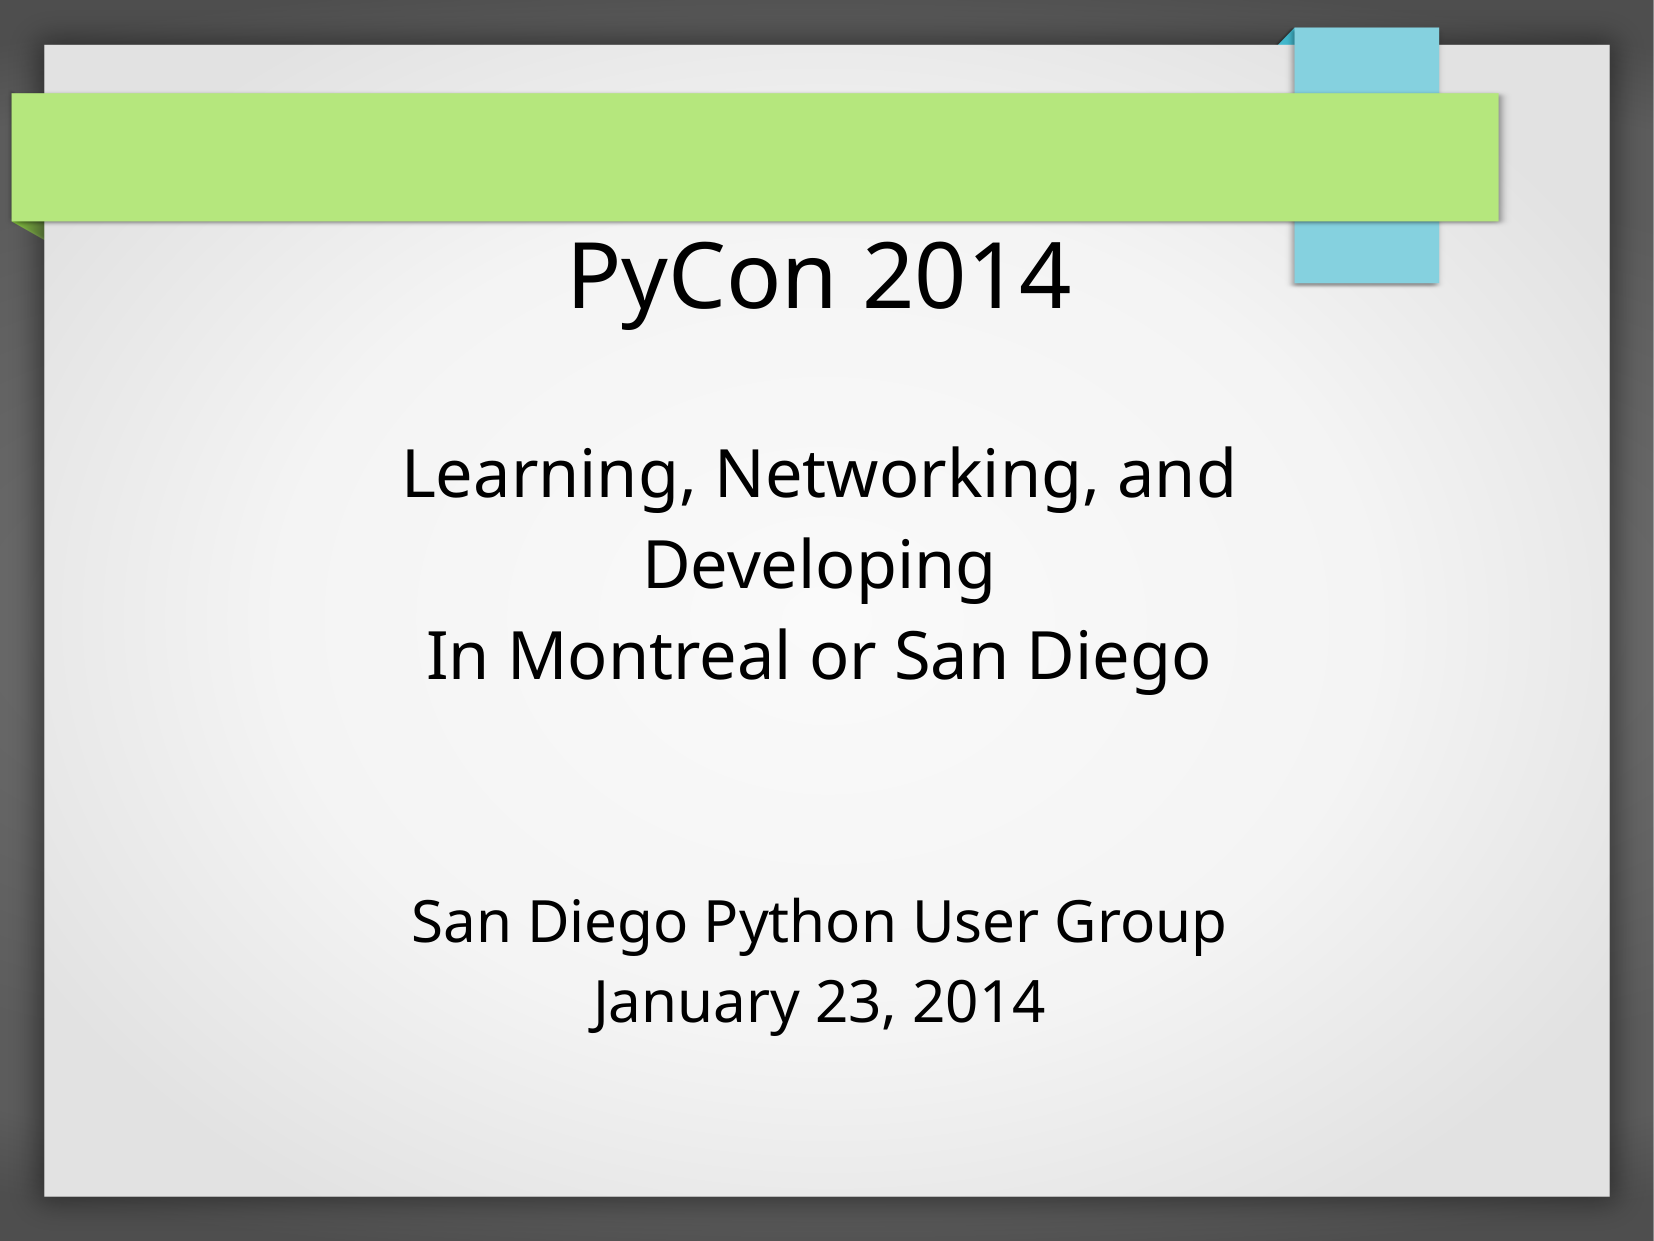

# PyCon 2014
Learning, Networking, and Developing
In Montreal or San Diego
San Diego Python User Group
January 23, 2014